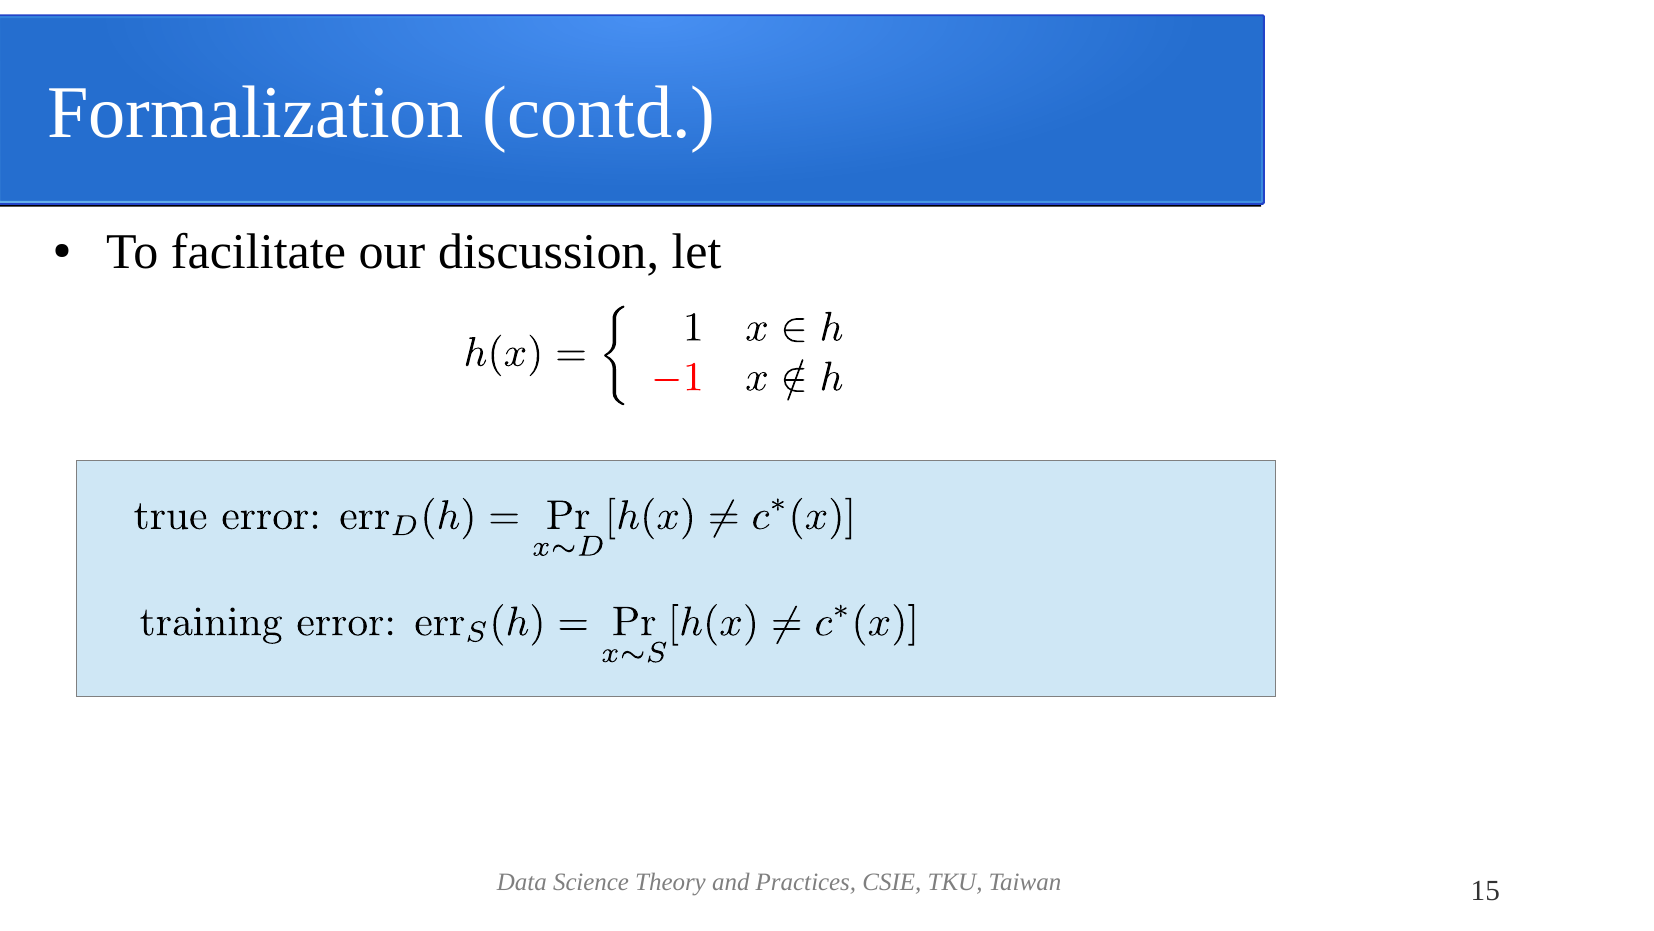

# Formalization (contd.)
To facilitate our discussion, let
Data Science Theory and Practices, CSIE, TKU, Taiwan
15